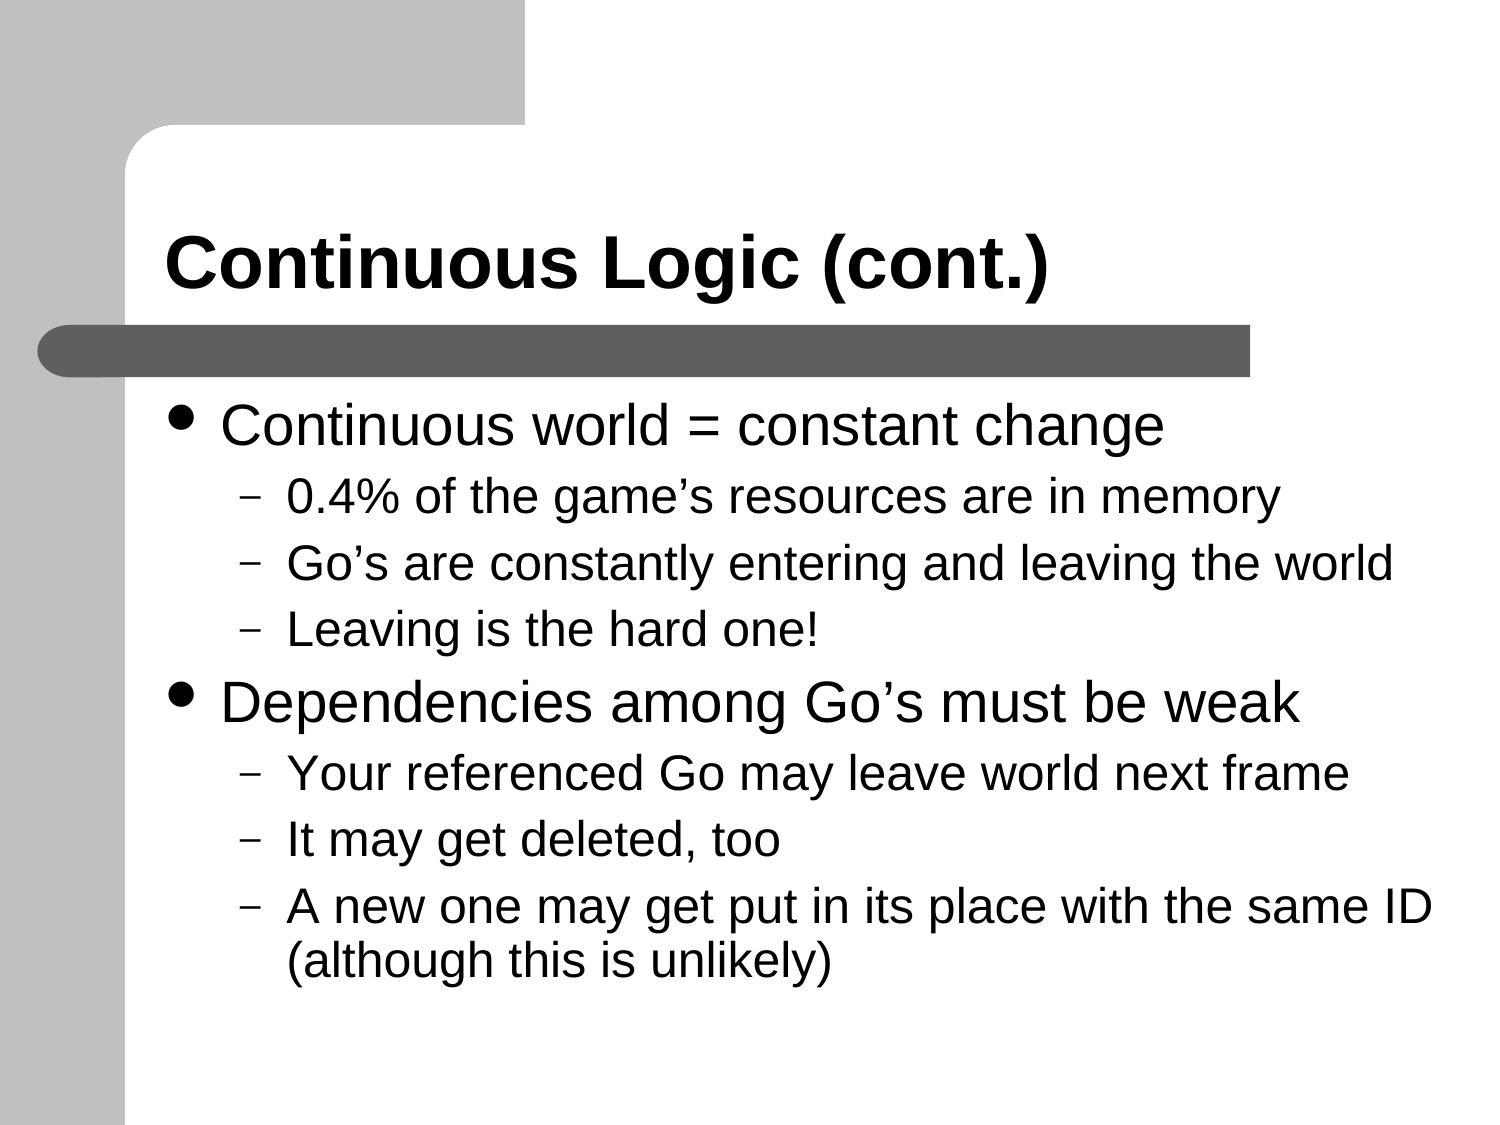

# Continuous Logic (cont.)
Continuous world = constant change
0.4% of the game’s resources are in memory
Go’s are constantly entering and leaving the world
Leaving is the hard one!
Dependencies among Go’s must be weak
Your referenced Go may leave world next frame
It may get deleted, too
A new one may get put in its place with the same ID (although this is unlikely)